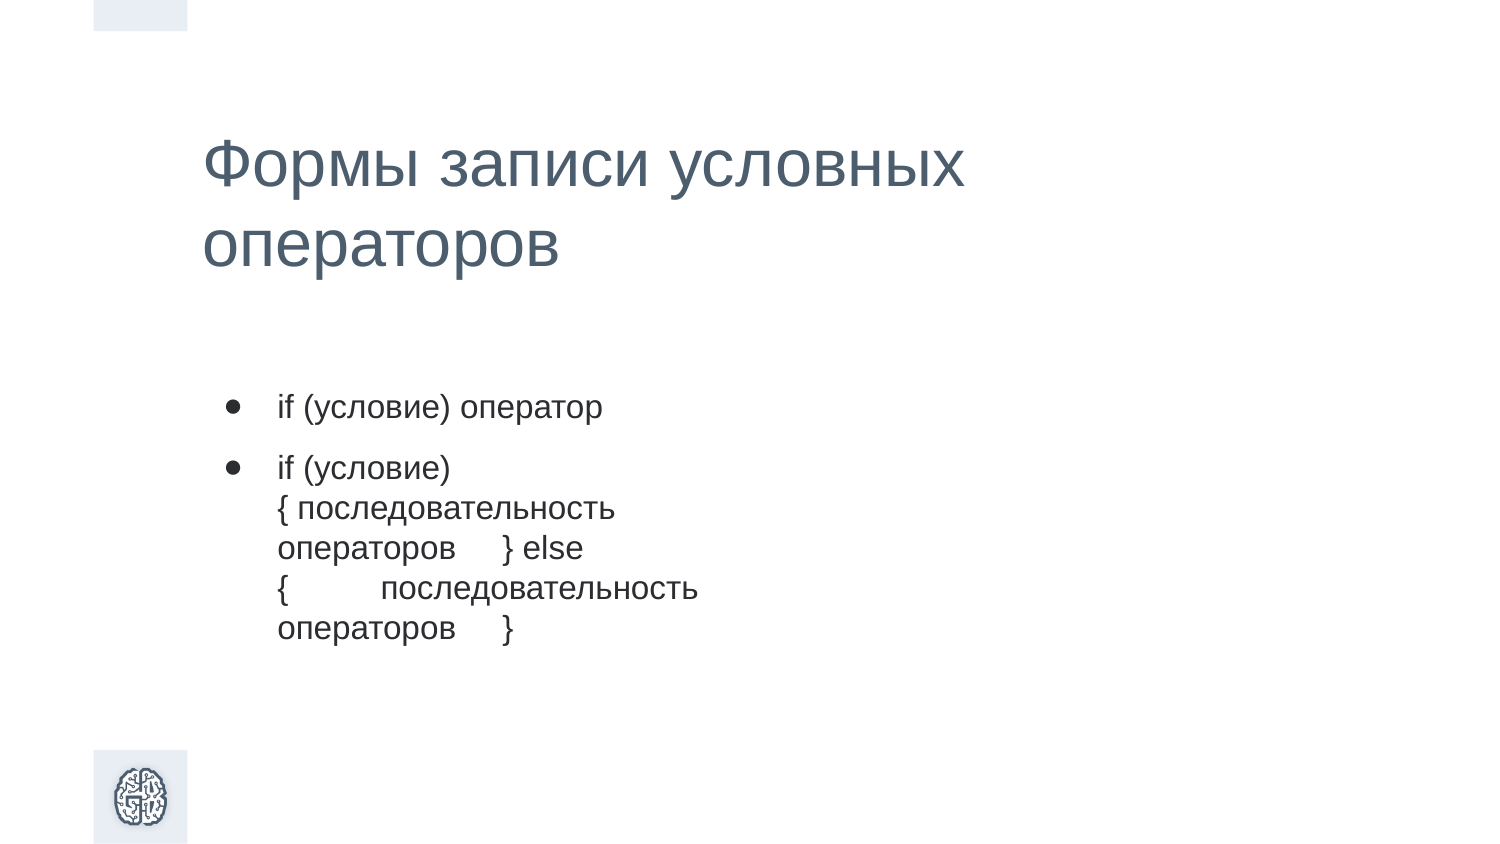

Формы записи условных операторов
if (условие) оператор
if (условие) { последовательность операторов } else { последовательность операторов }